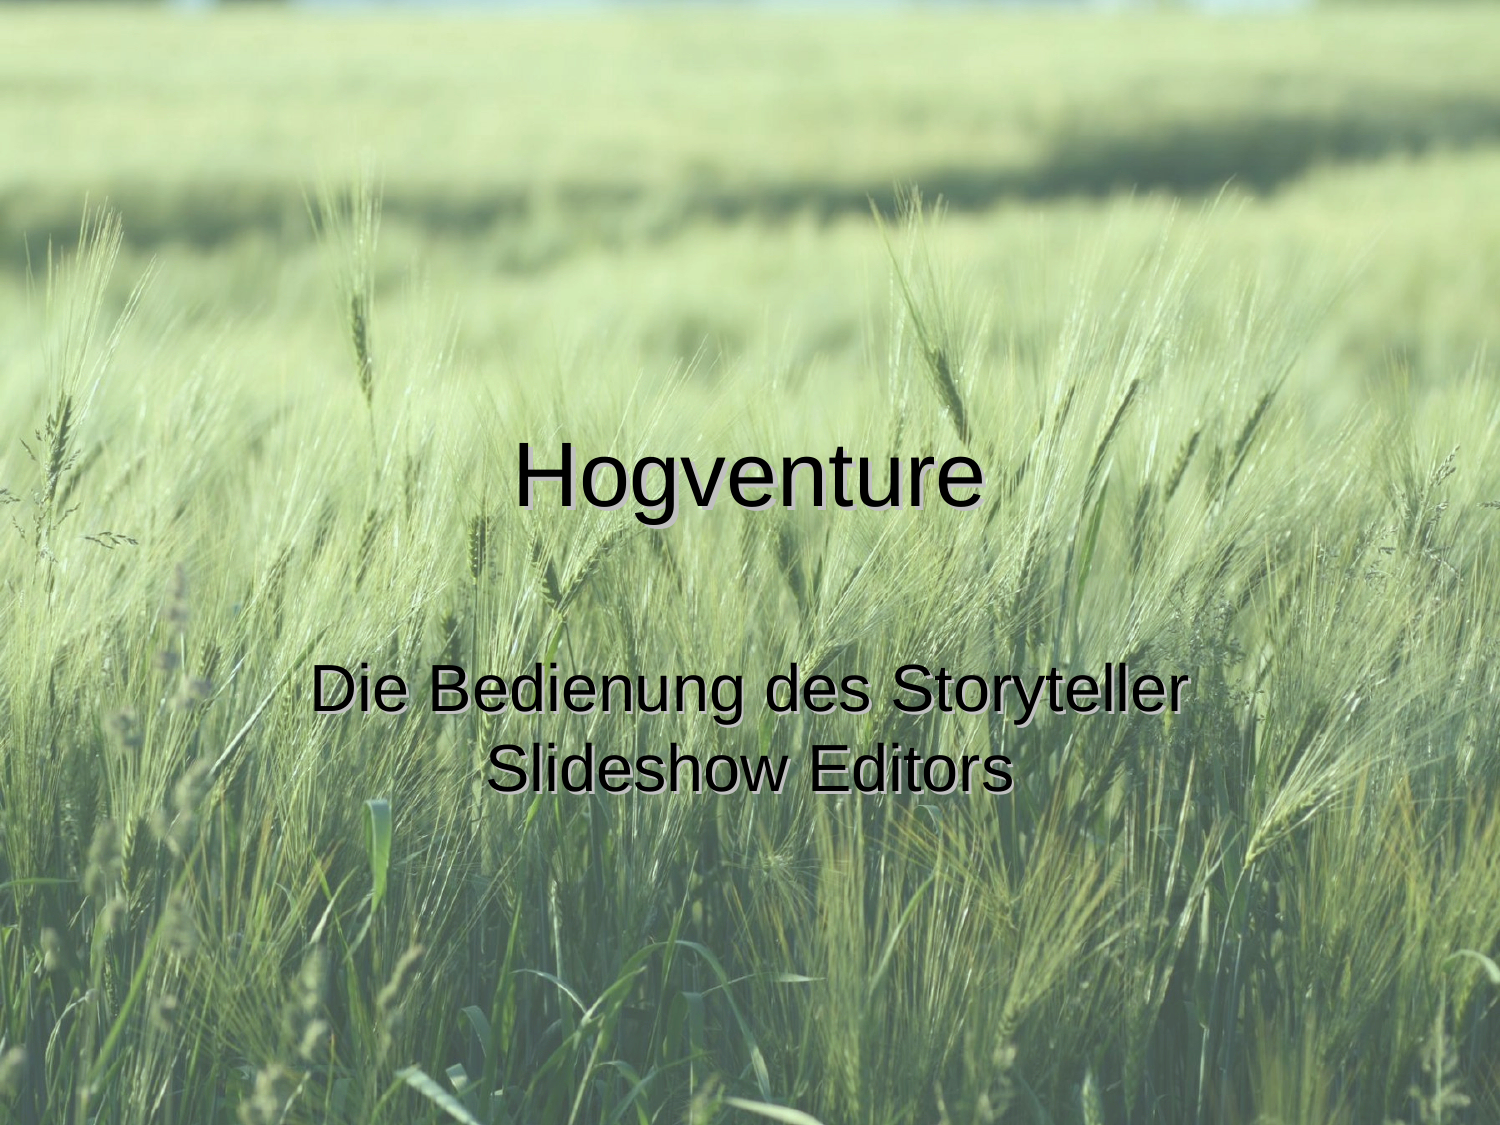

# Hogventure
Die Bedienung des Storyteller Slideshow Editors